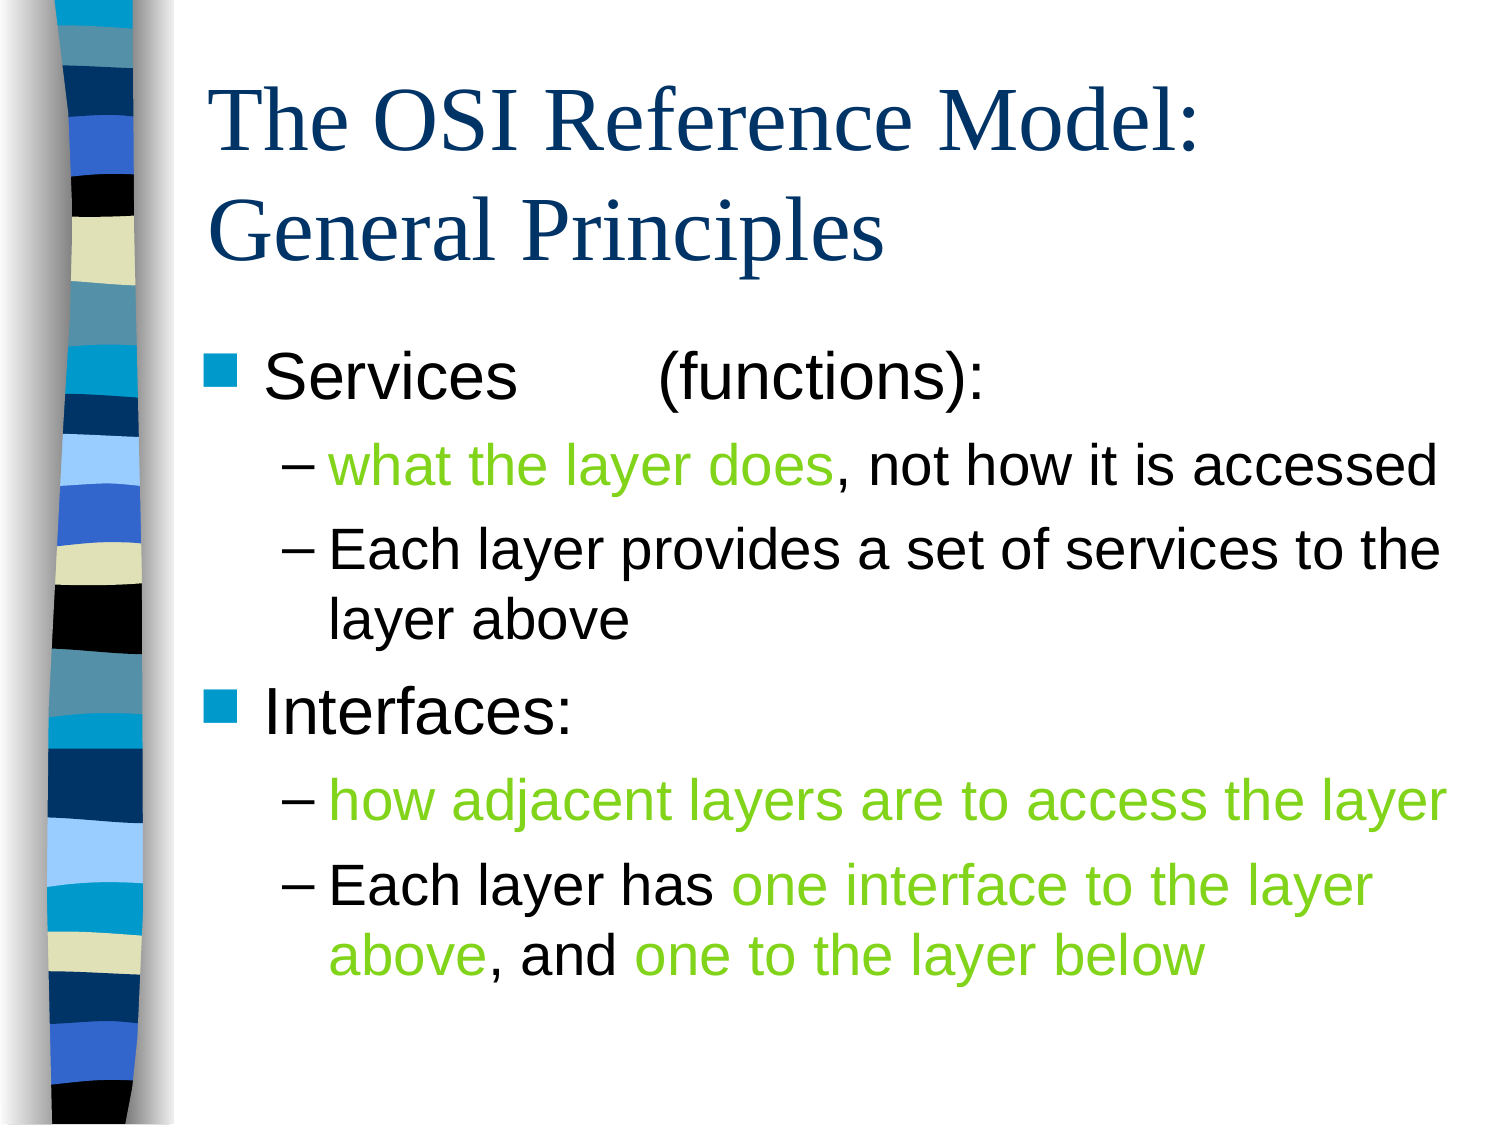

# The OSI Reference Model: General Principles
Services	(functions):
what the layer does, not how it is accessed
Each layer provides a set of services to the layer above
Interfaces:
how adjacent layers are to access the layer
Each layer has one interface to the layer above, and one to the layer below